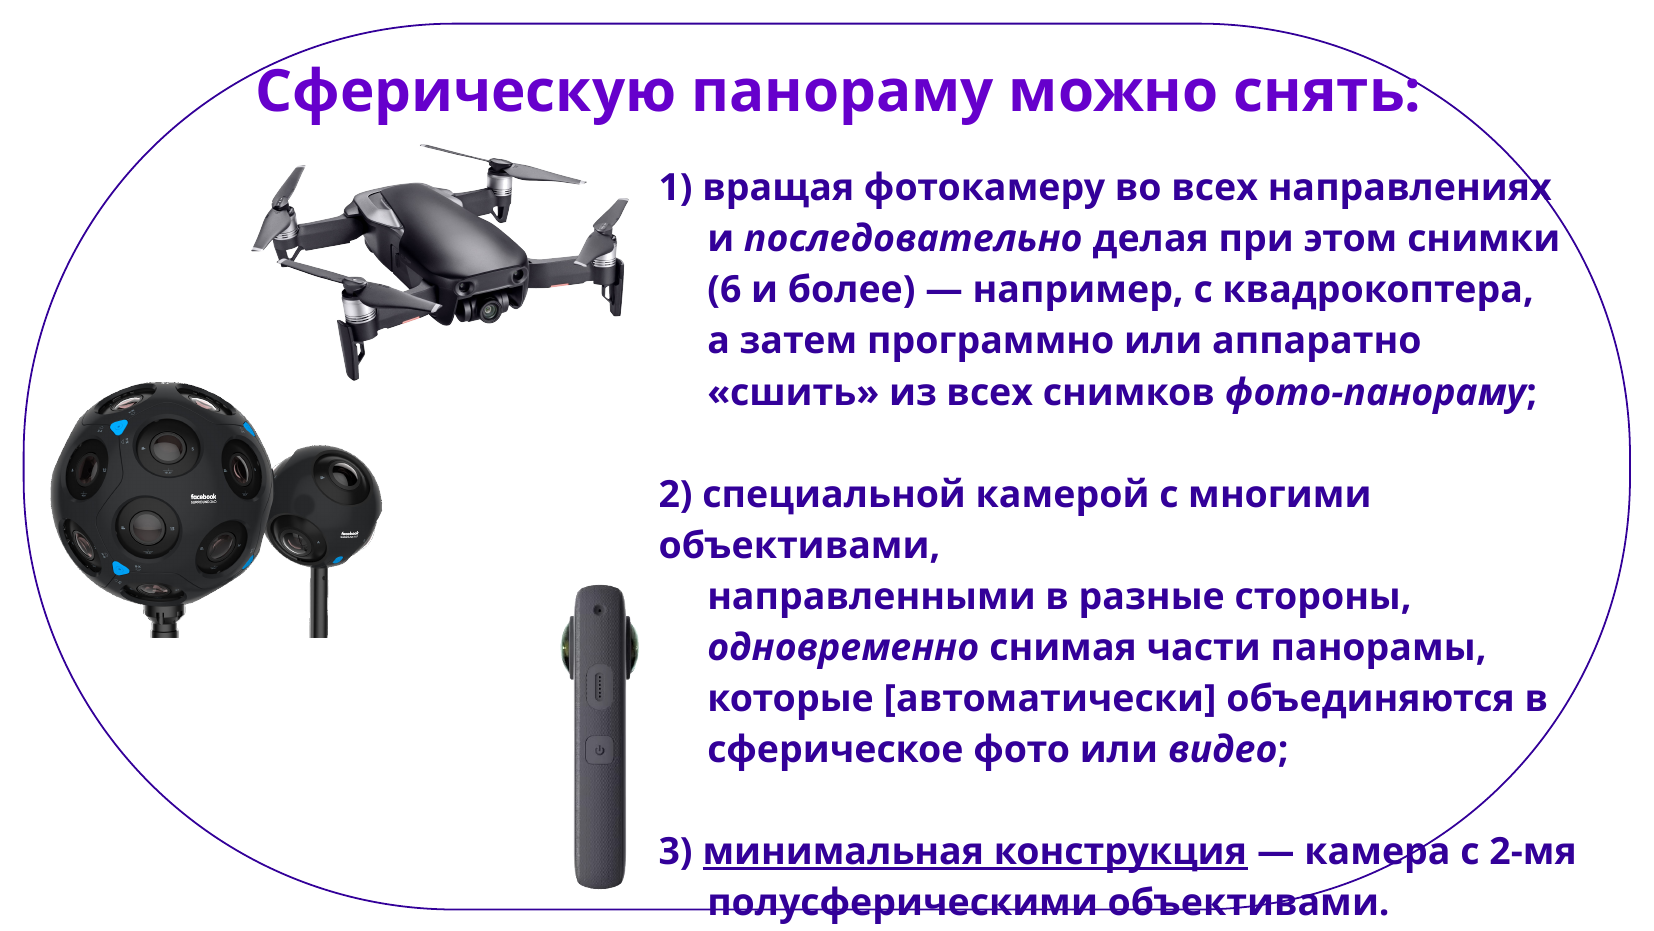

Сферическую панораму можно снять:
1) вращая фотокамеру во всех направлениях
 и последовательно делая при этом снимки
 (6 и более) — например, с квадрокоптера,
 а затем программно или аппаратно
 «сшить» из всех снимков фото-панораму;
2) специальной камерой с многими объективами,
 направленными в разные стороны,
 одновременно снимая части панорамы,
 которые [автоматически] объединяются в
 сферическое фото или видео;
3) минимальная конструкция — камера с 2-мя
 полусферическими объективами.